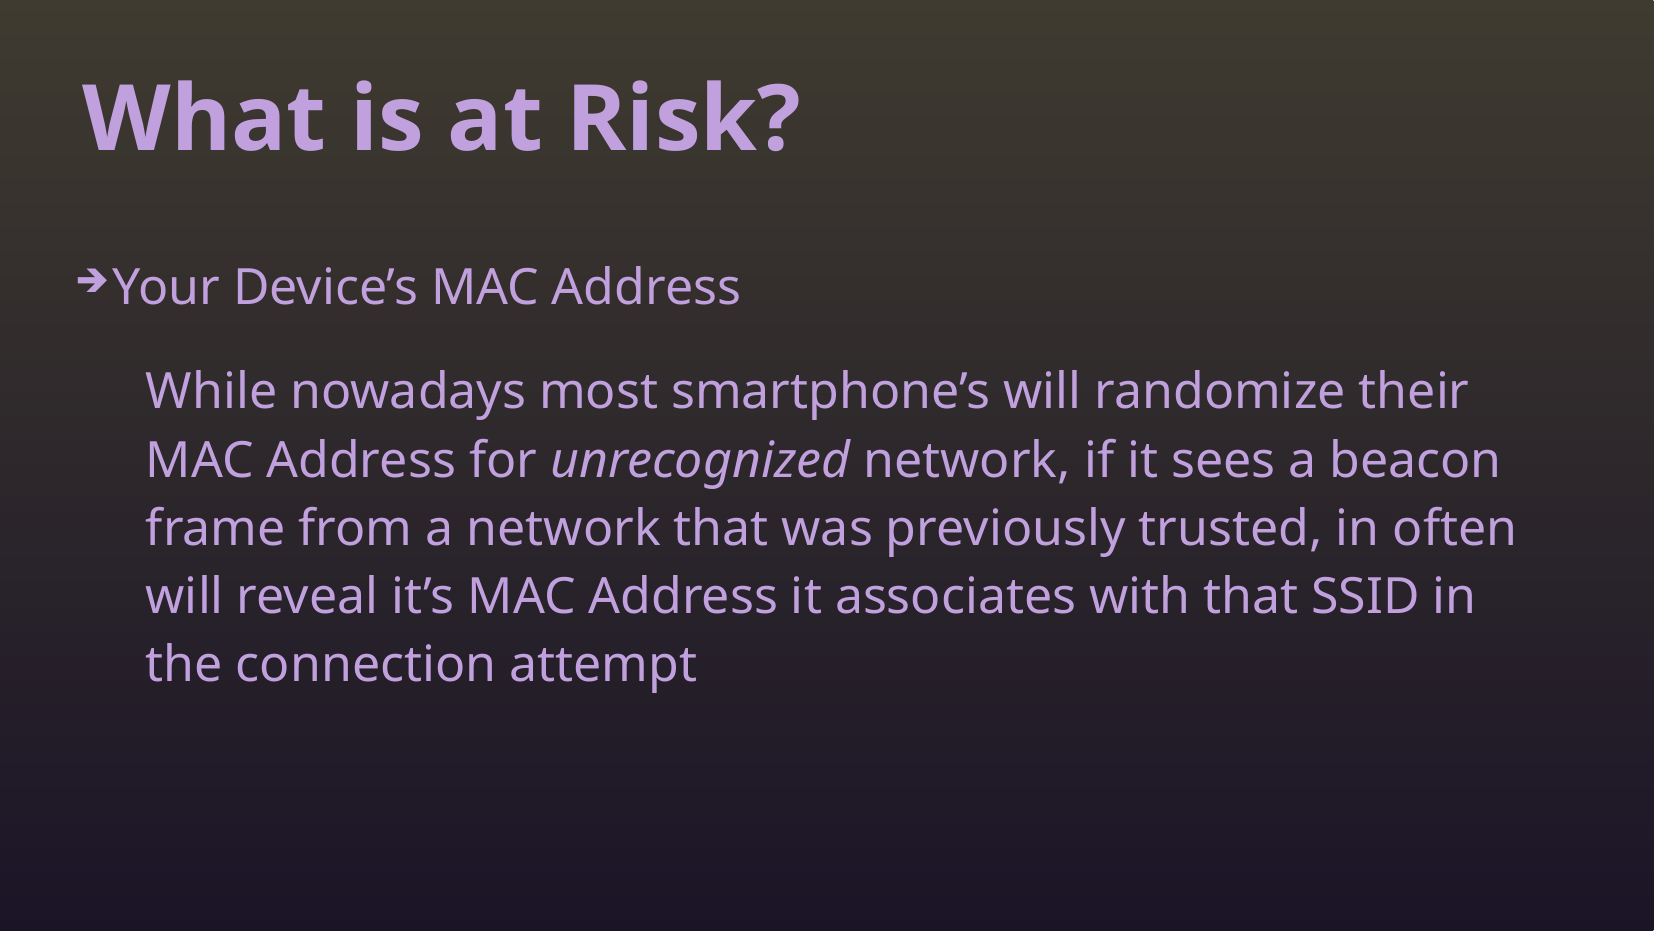

# What is at Risk?
Your Device’s MAC Address
While nowadays most smartphone’s will randomize their MAC Address for unrecognized network, if it sees a beacon frame from a network that was previously trusted, in often will reveal it’s MAC Address it associates with that SSID in the connection attempt